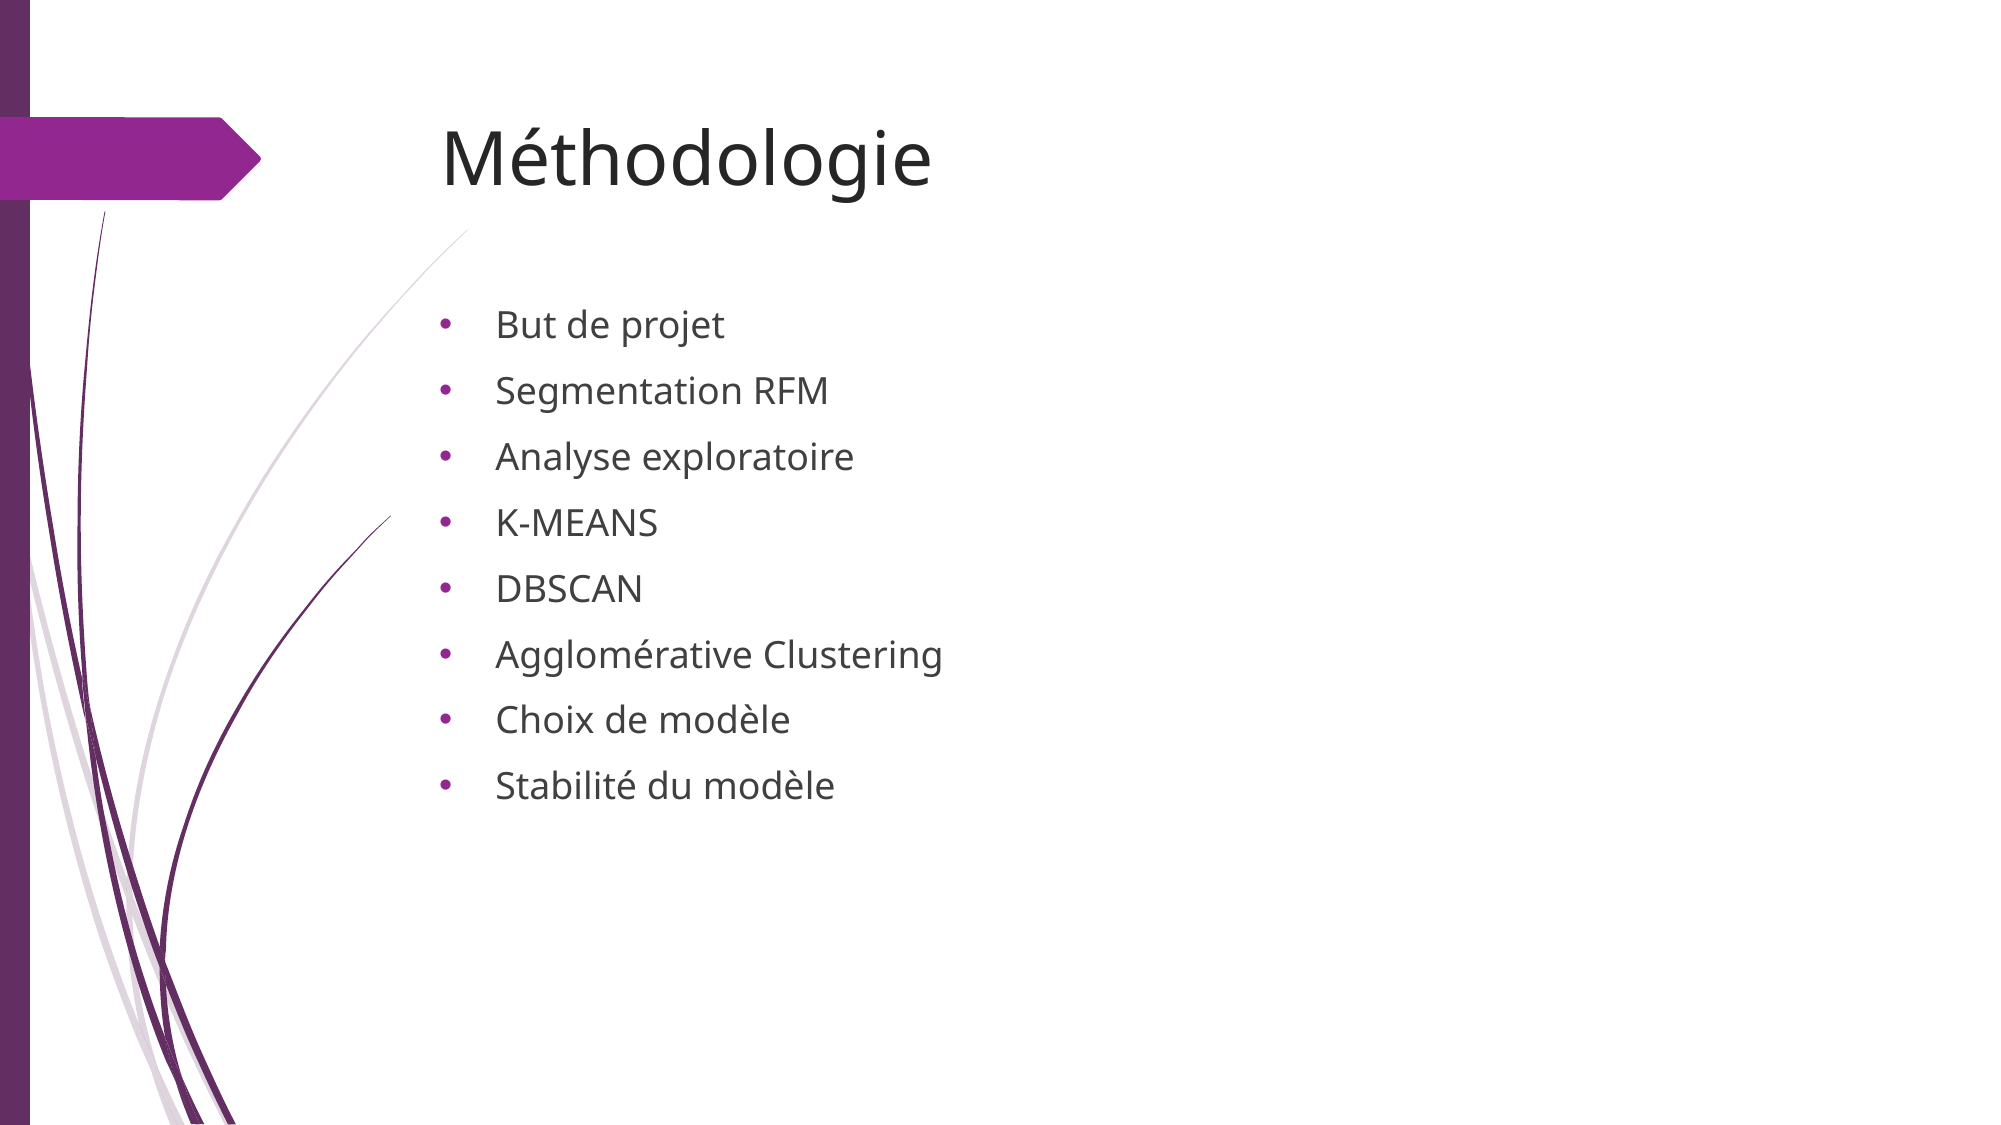

# Méthodologie
But de projet
Segmentation RFM
Analyse exploratoire
K-MEANS
DBSCAN
Agglomérative Clustering
Choix de modèle
Stabilité du modèle